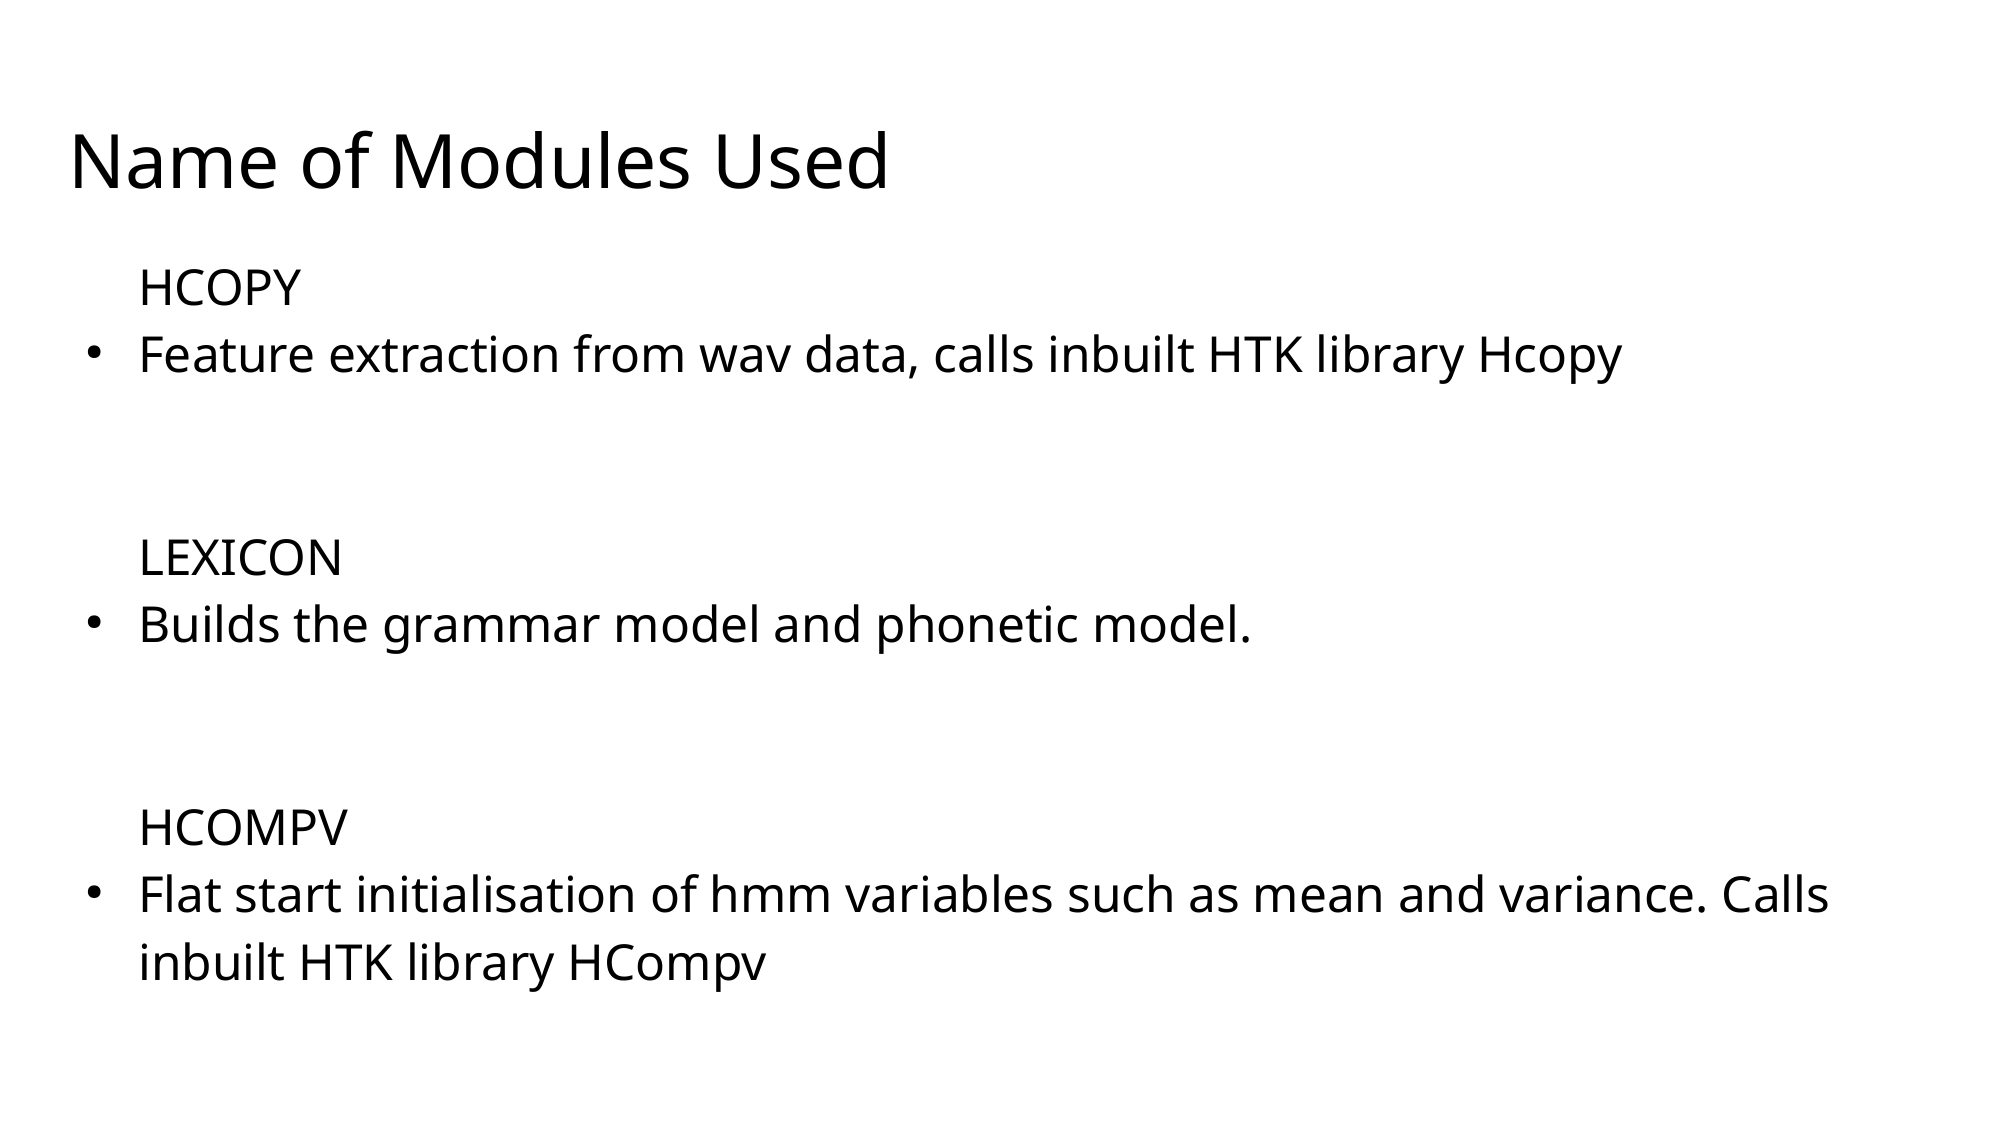

# Name of Modules Used
HCOPY
Feature extraction from wav data, calls inbuilt HTK library Hcopy
LEXICON
Builds the grammar model and phonetic model.
HCOMPV
Flat start initialisation of hmm variables such as mean and variance. Calls inbuilt HTK library HCompv